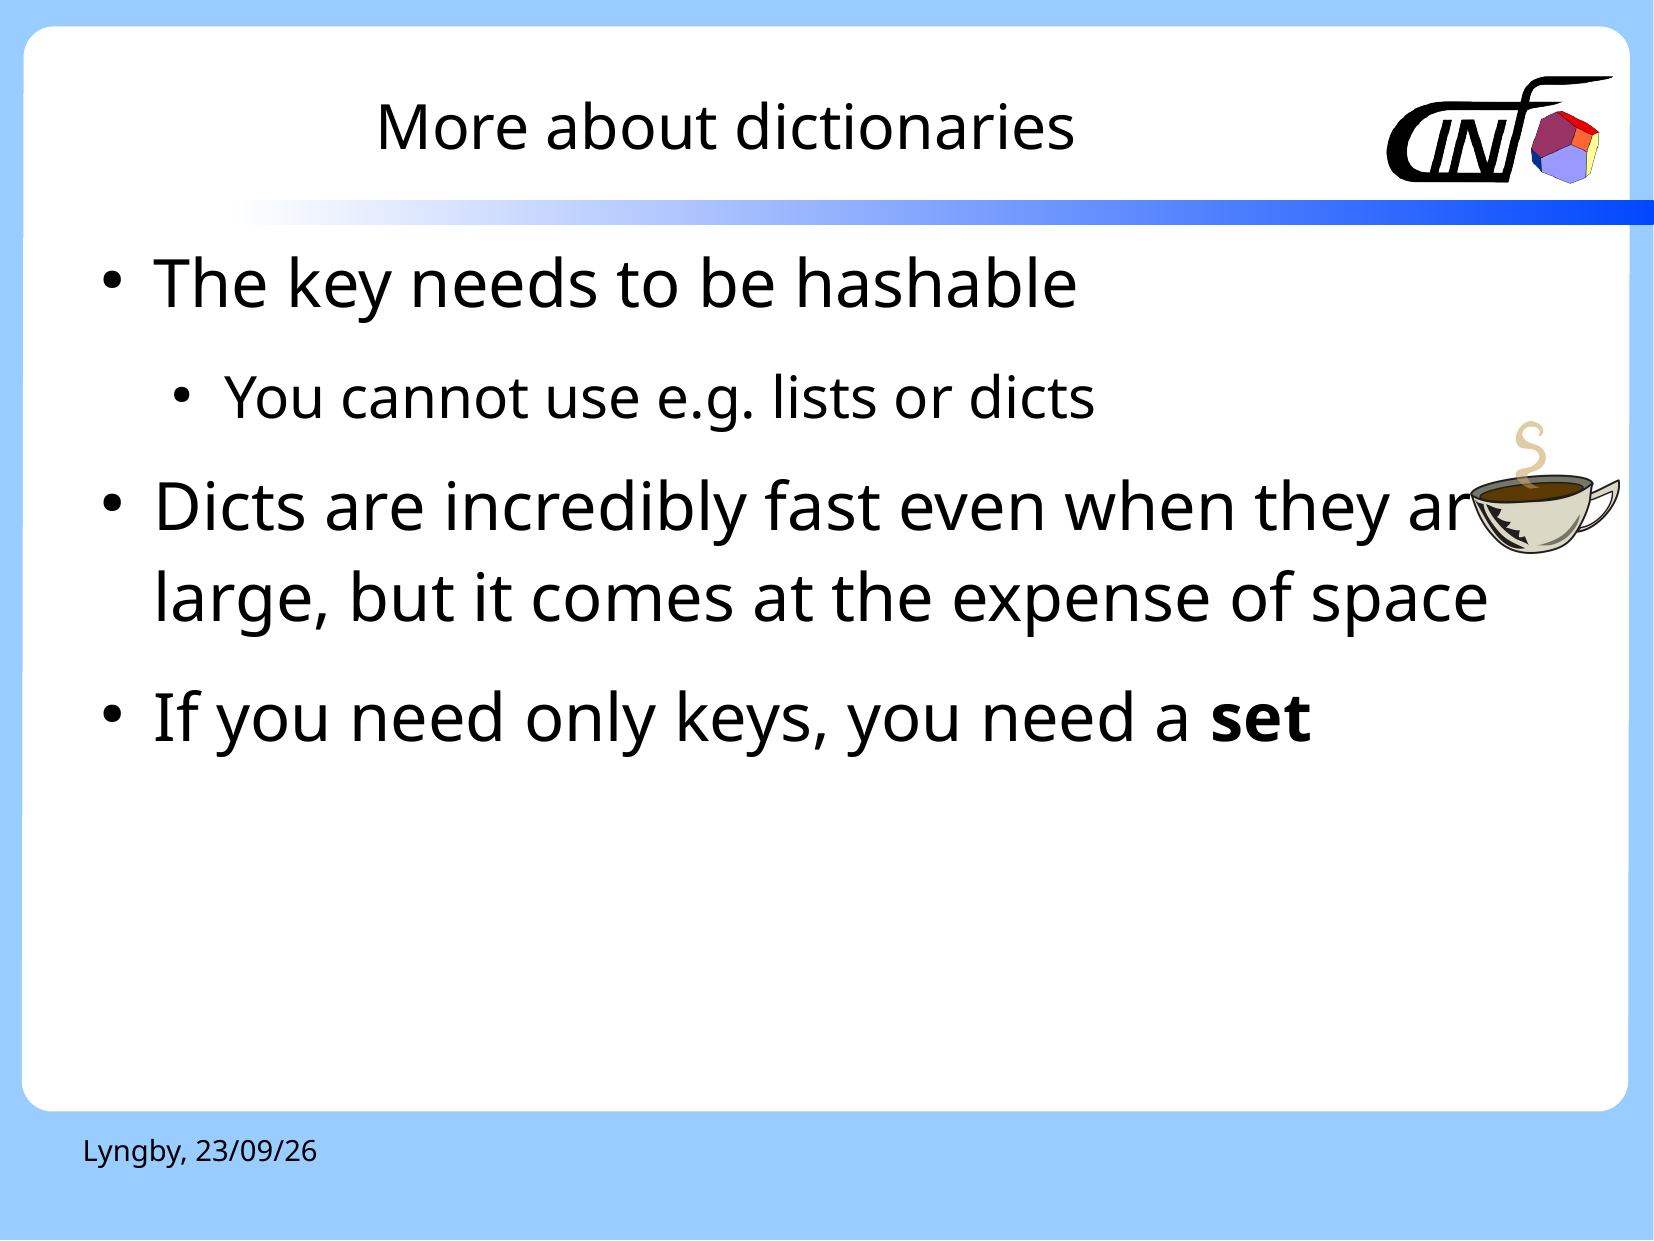

# More about dictionaries
The key needs to be hashable
You cannot use e.g. lists or dicts
Dicts are incredibly fast even when they are large, but it comes at the expense of space
If you need only keys, you need a set